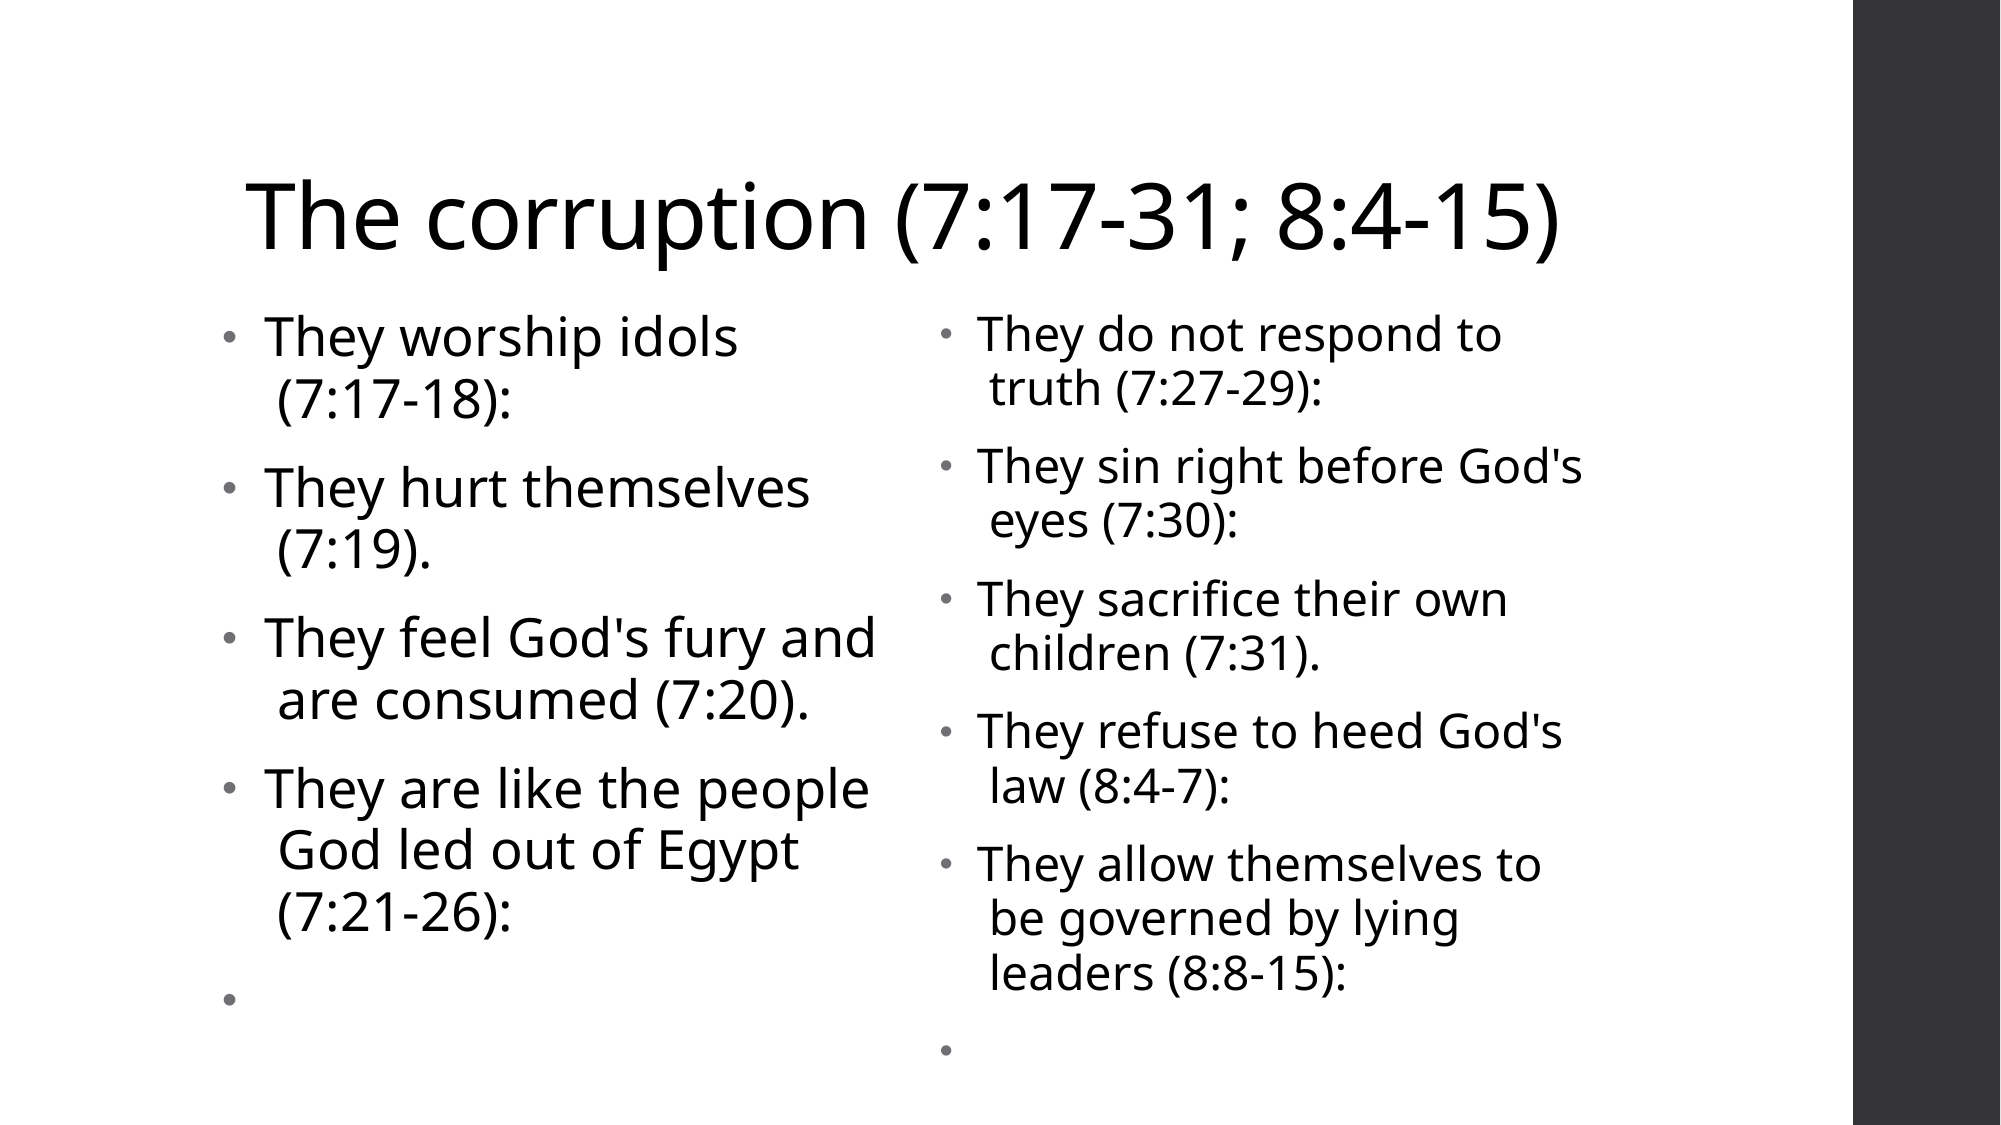

# The corruption (7:17-31; 8:4-15)
 They worship idols (7:17-18):
 They hurt themselves (7:19).
 They feel God's fury and are consumed (7:20).
 They are like the people God led out of Egypt (7:21-26):
 They do not respond to truth (7:27-29):
 They sin right before God's eyes (7:30):
 They sacrifice their own children (7:31).
 They refuse to heed God's law (8:4-7):
 They allow themselves to be governed by lying leaders (8:8-15):